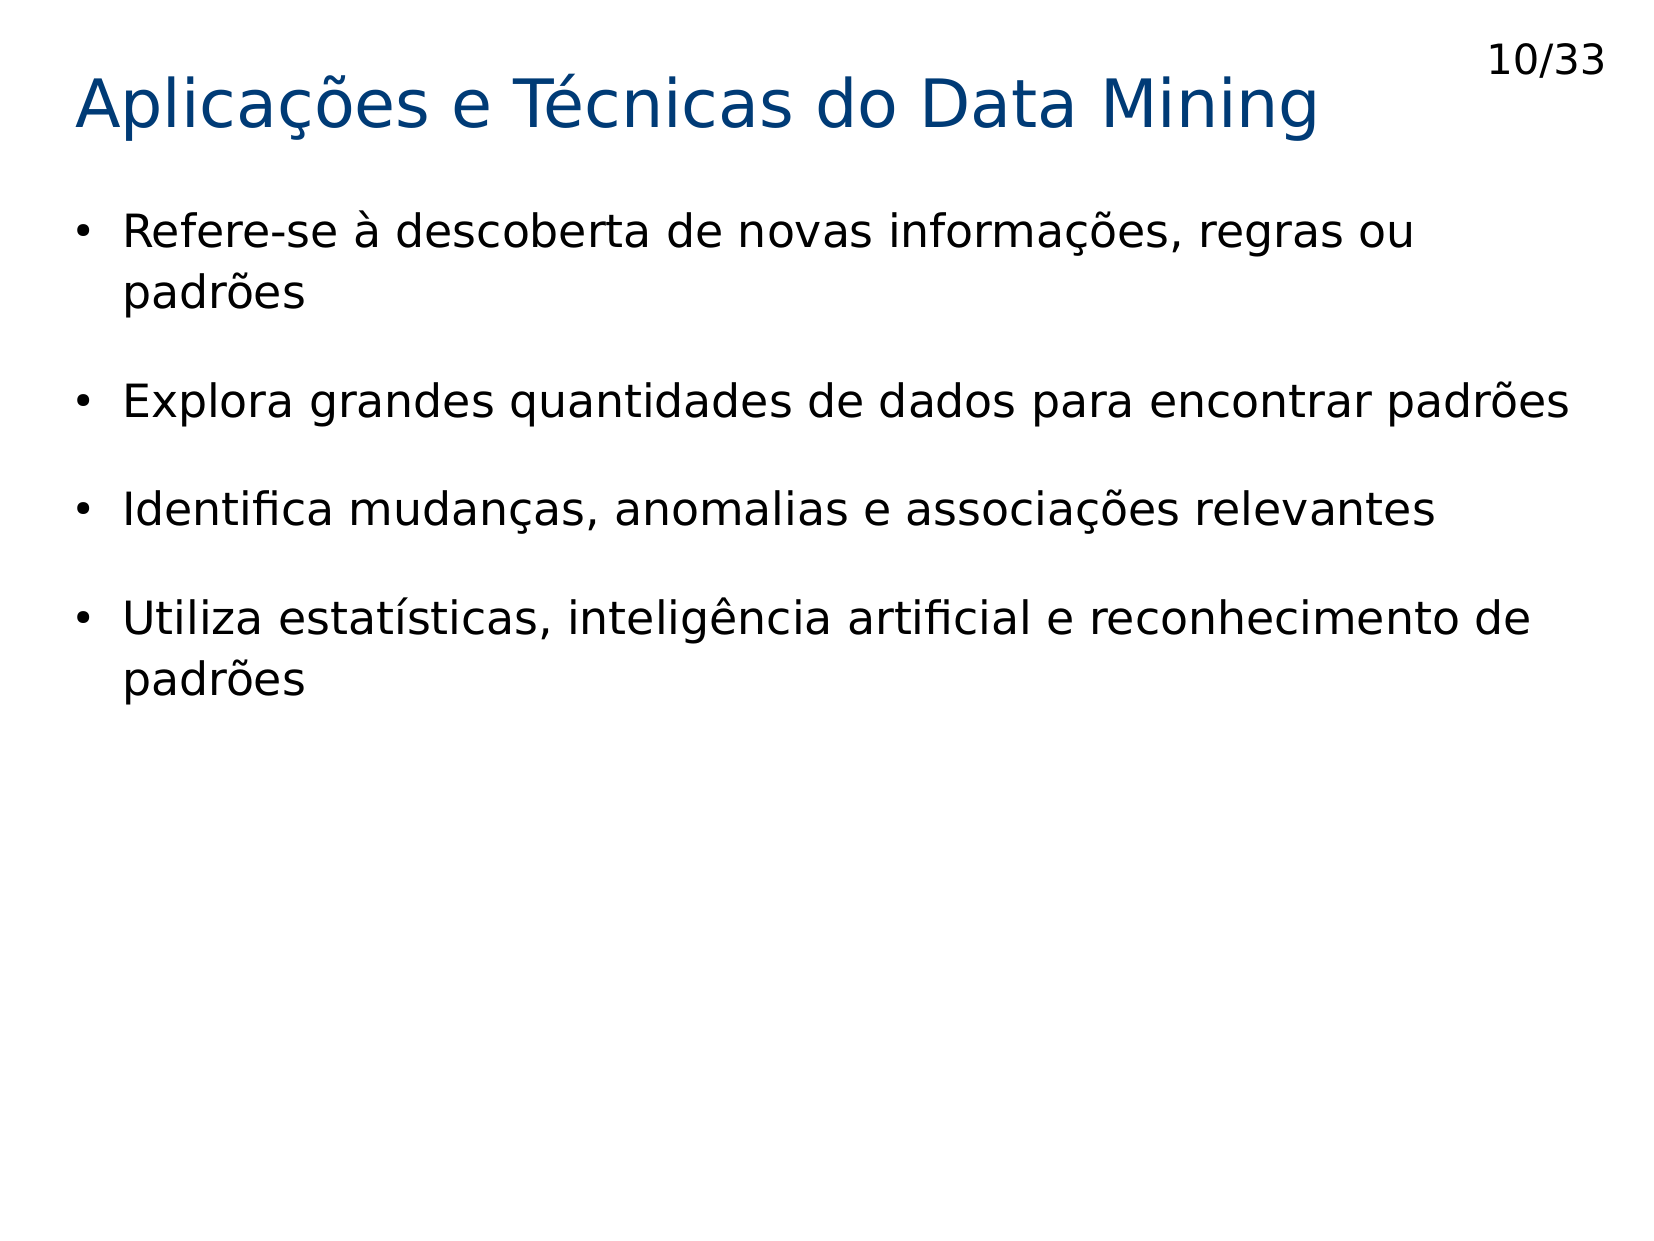

# Aplicações e Técnicas do Data Mining
10
Refere-se à descoberta de novas informações, regras ou padrões
Explora grandes quantidades de dados para encontrar padrões
Identifica mudanças, anomalias e associações relevantes
Utiliza estatísticas, inteligência artificial e reconhecimento de padrões